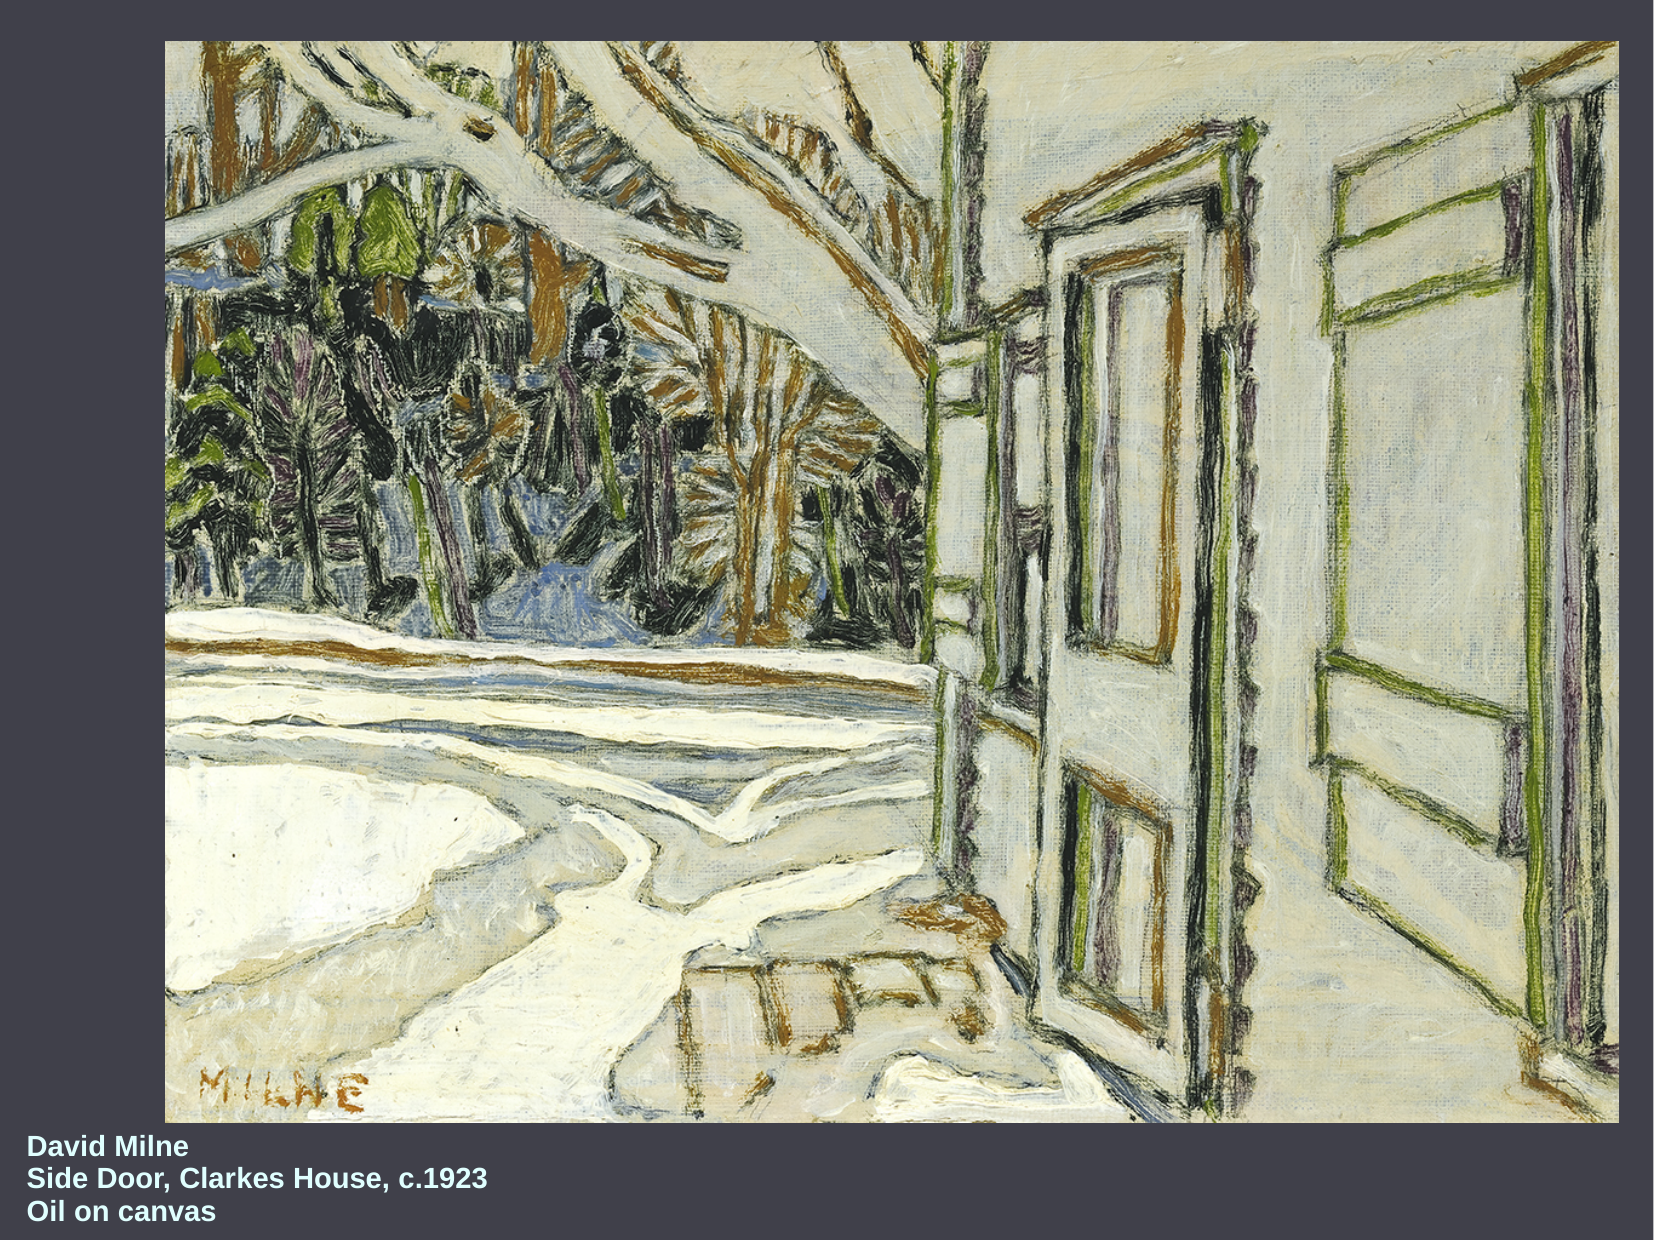

#
David Milne
Side Door, Clarkes House, c.1923
Oil on canvas